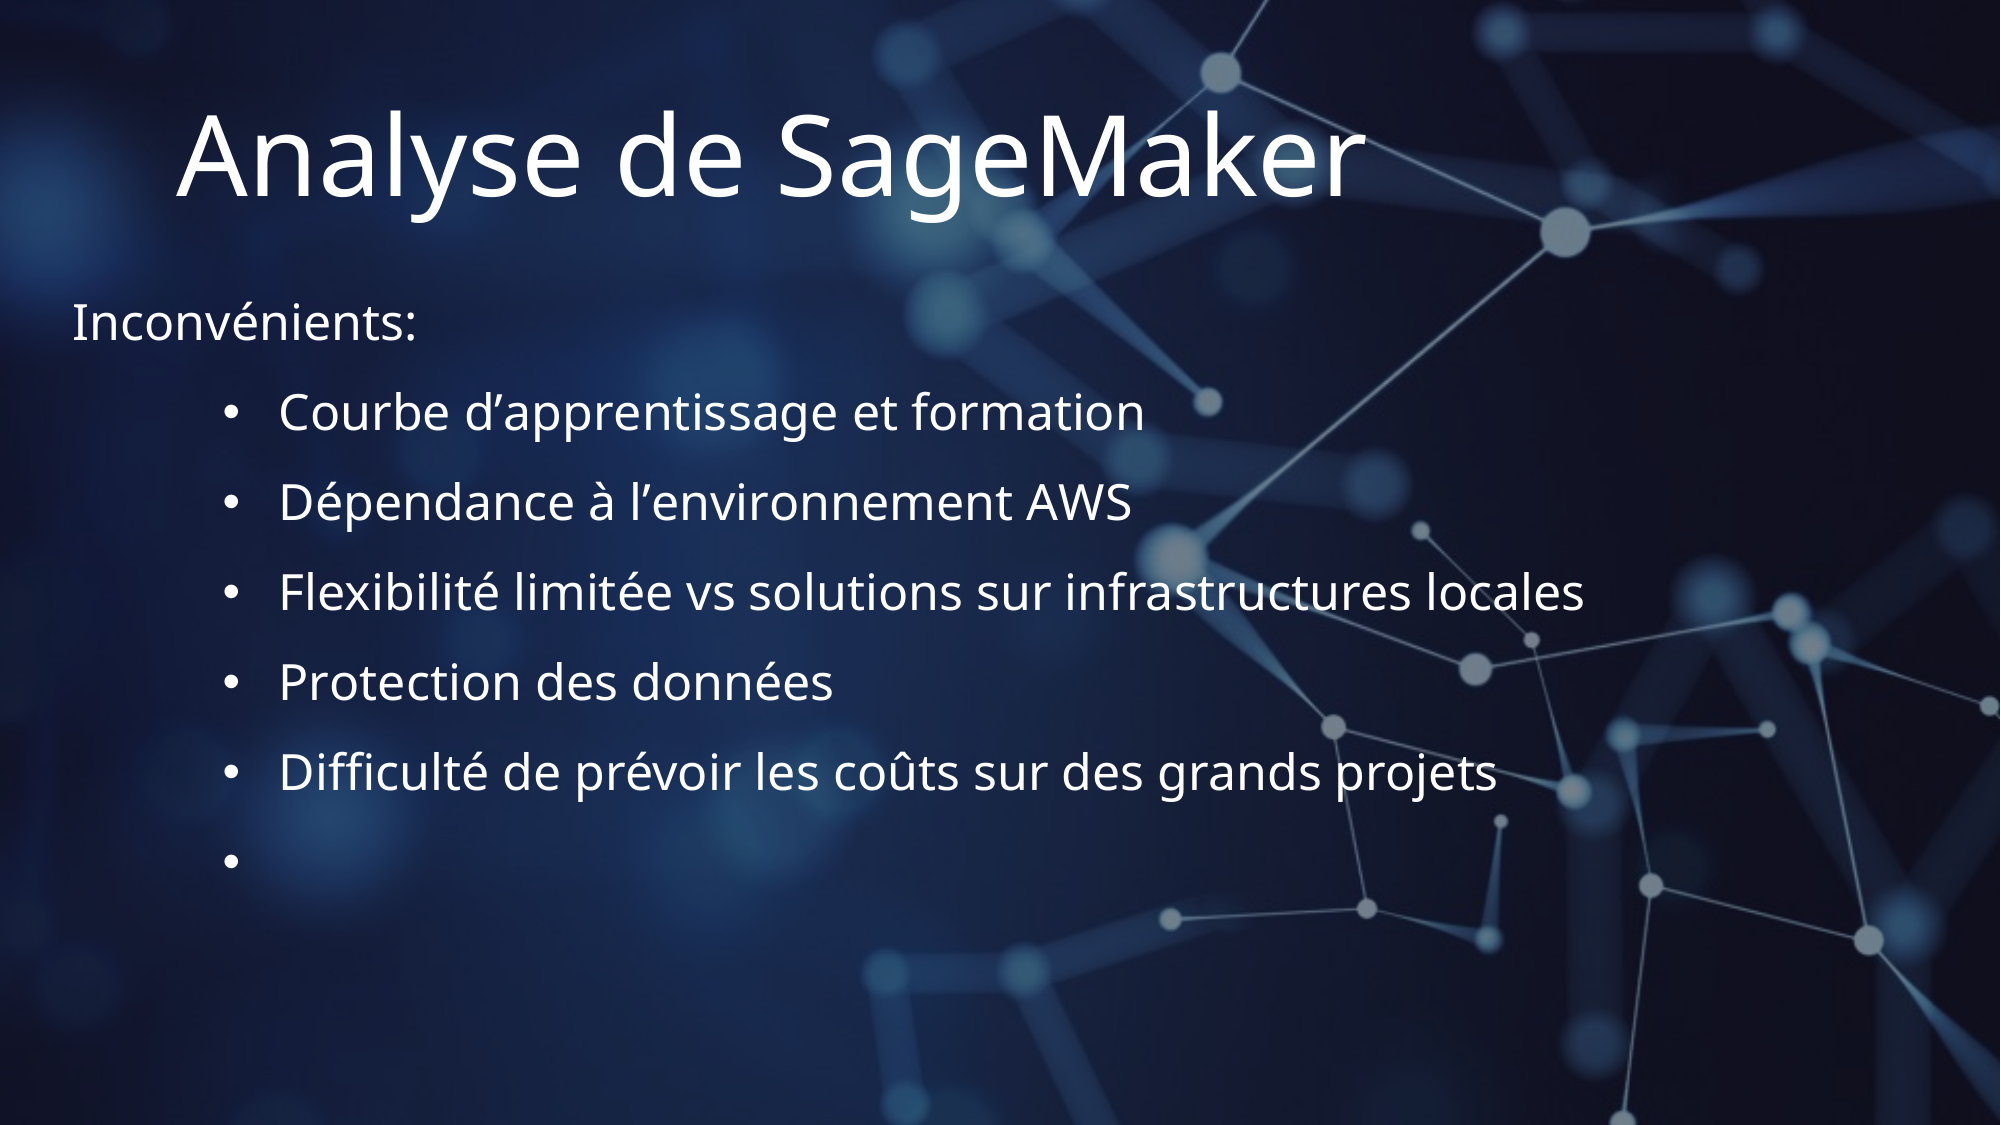

# Analyse de SageMaker
Inconvénients:
Courbe d’apprentissage et formation
Dépendance à l’environnement AWS
Flexibilité limitée vs solutions sur infrastructures locales
Protection des données
Difficulté de prévoir les coûts sur des grands projets